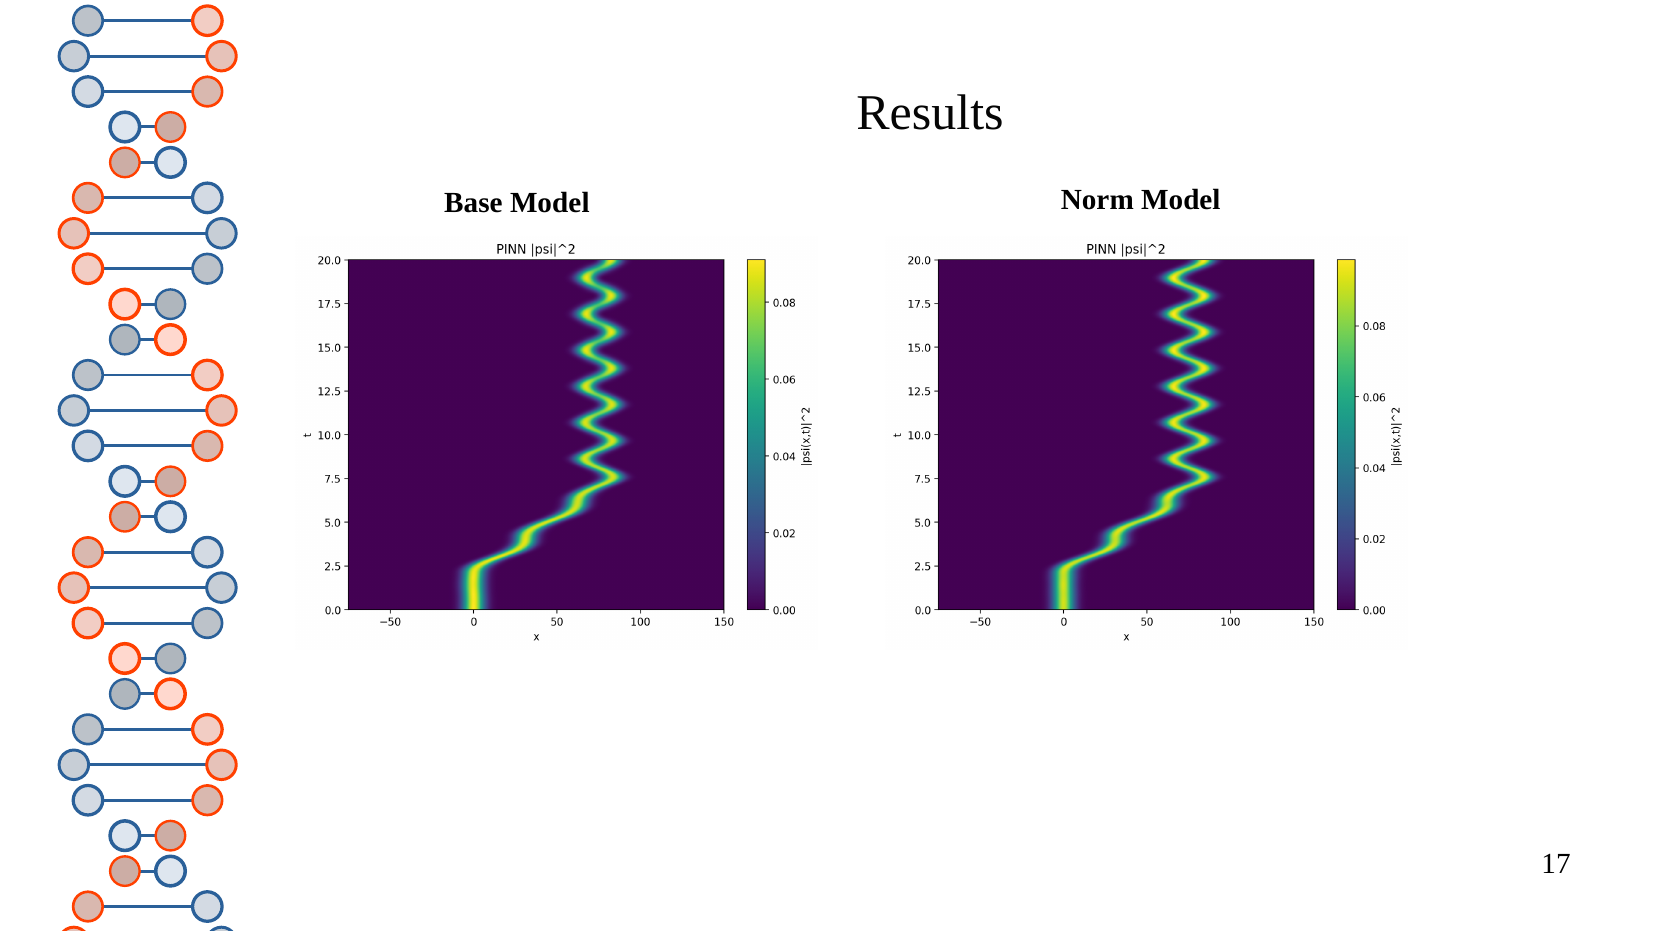

# Results
Norm Model
Base Model
17